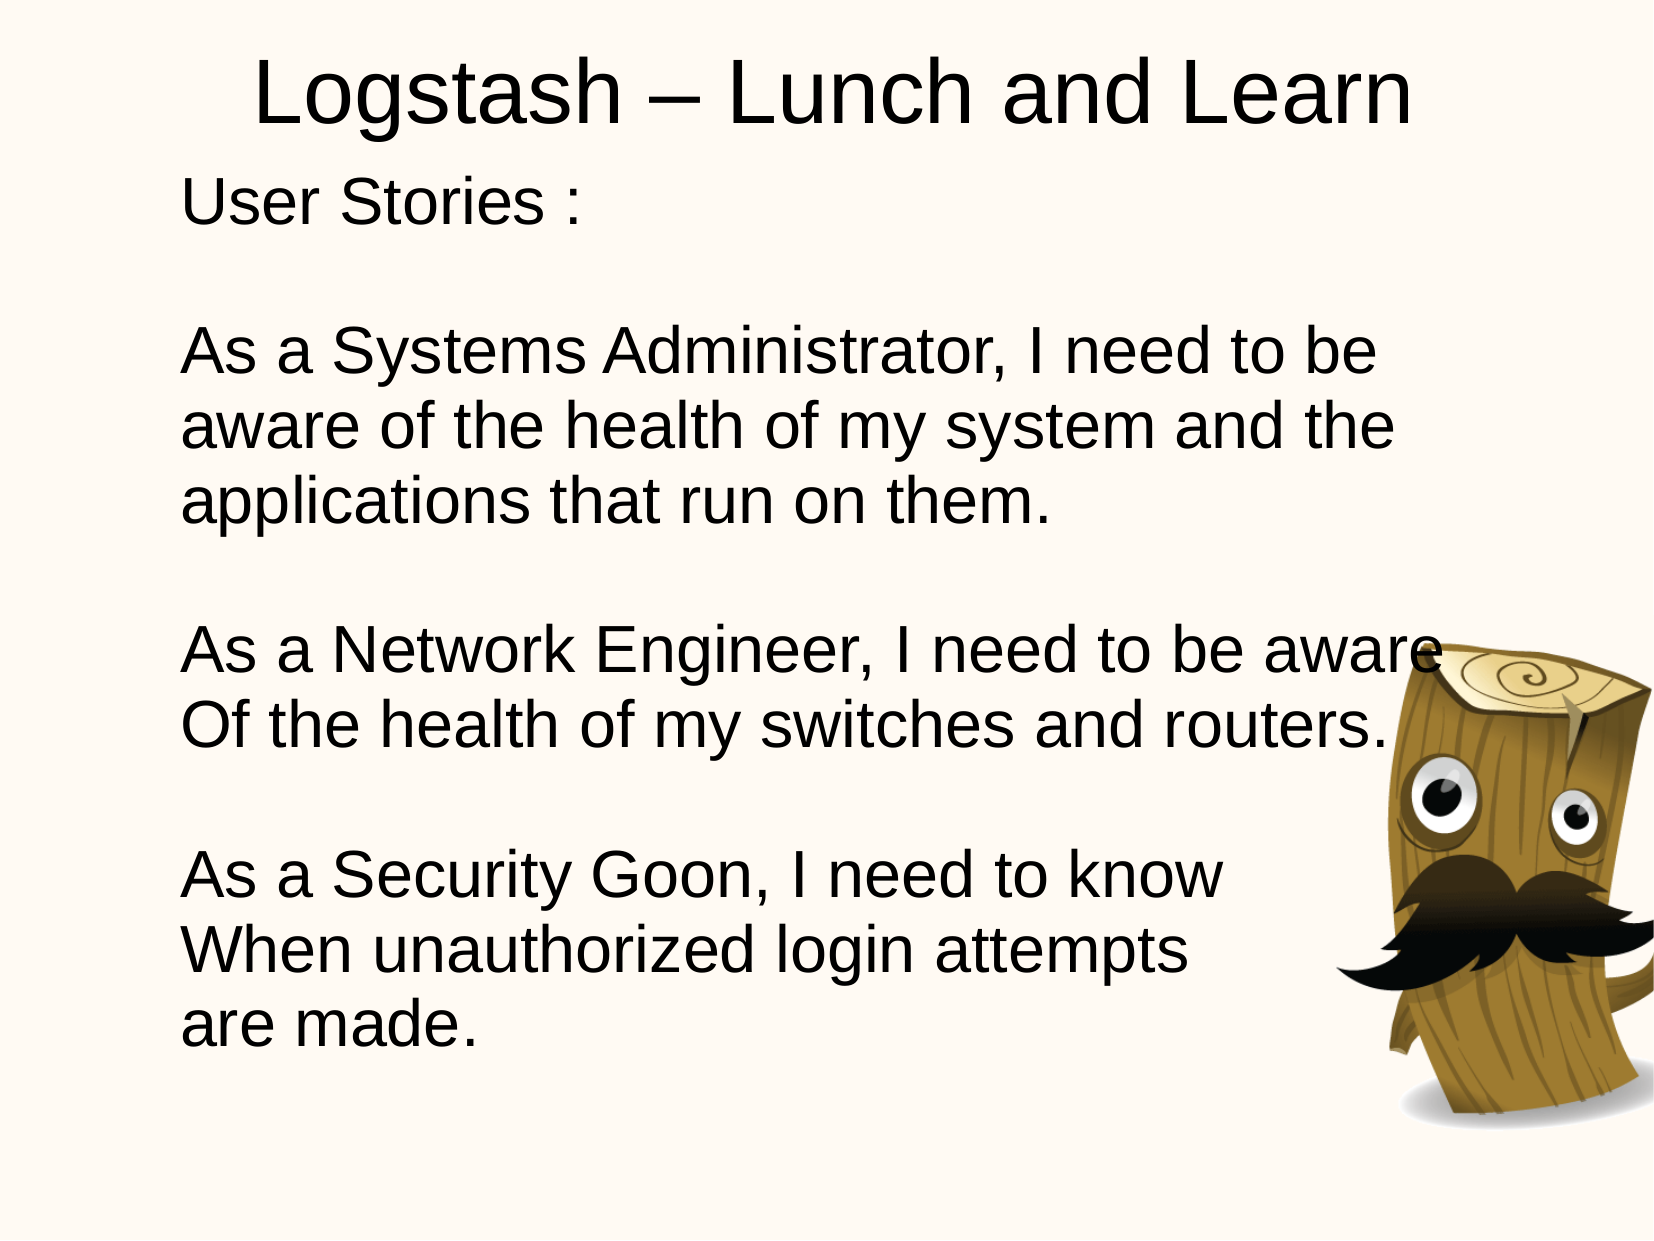

User Stories :
As a Systems Administrator, I need to be aware of the health of my system and the applications that run on them.
As a Network Engineer, I need to be aware
Of the health of my switches and routers.
As a Security Goon, I need to know
When unauthorized login attempts
are made.
# Logstash – Lunch and Learn